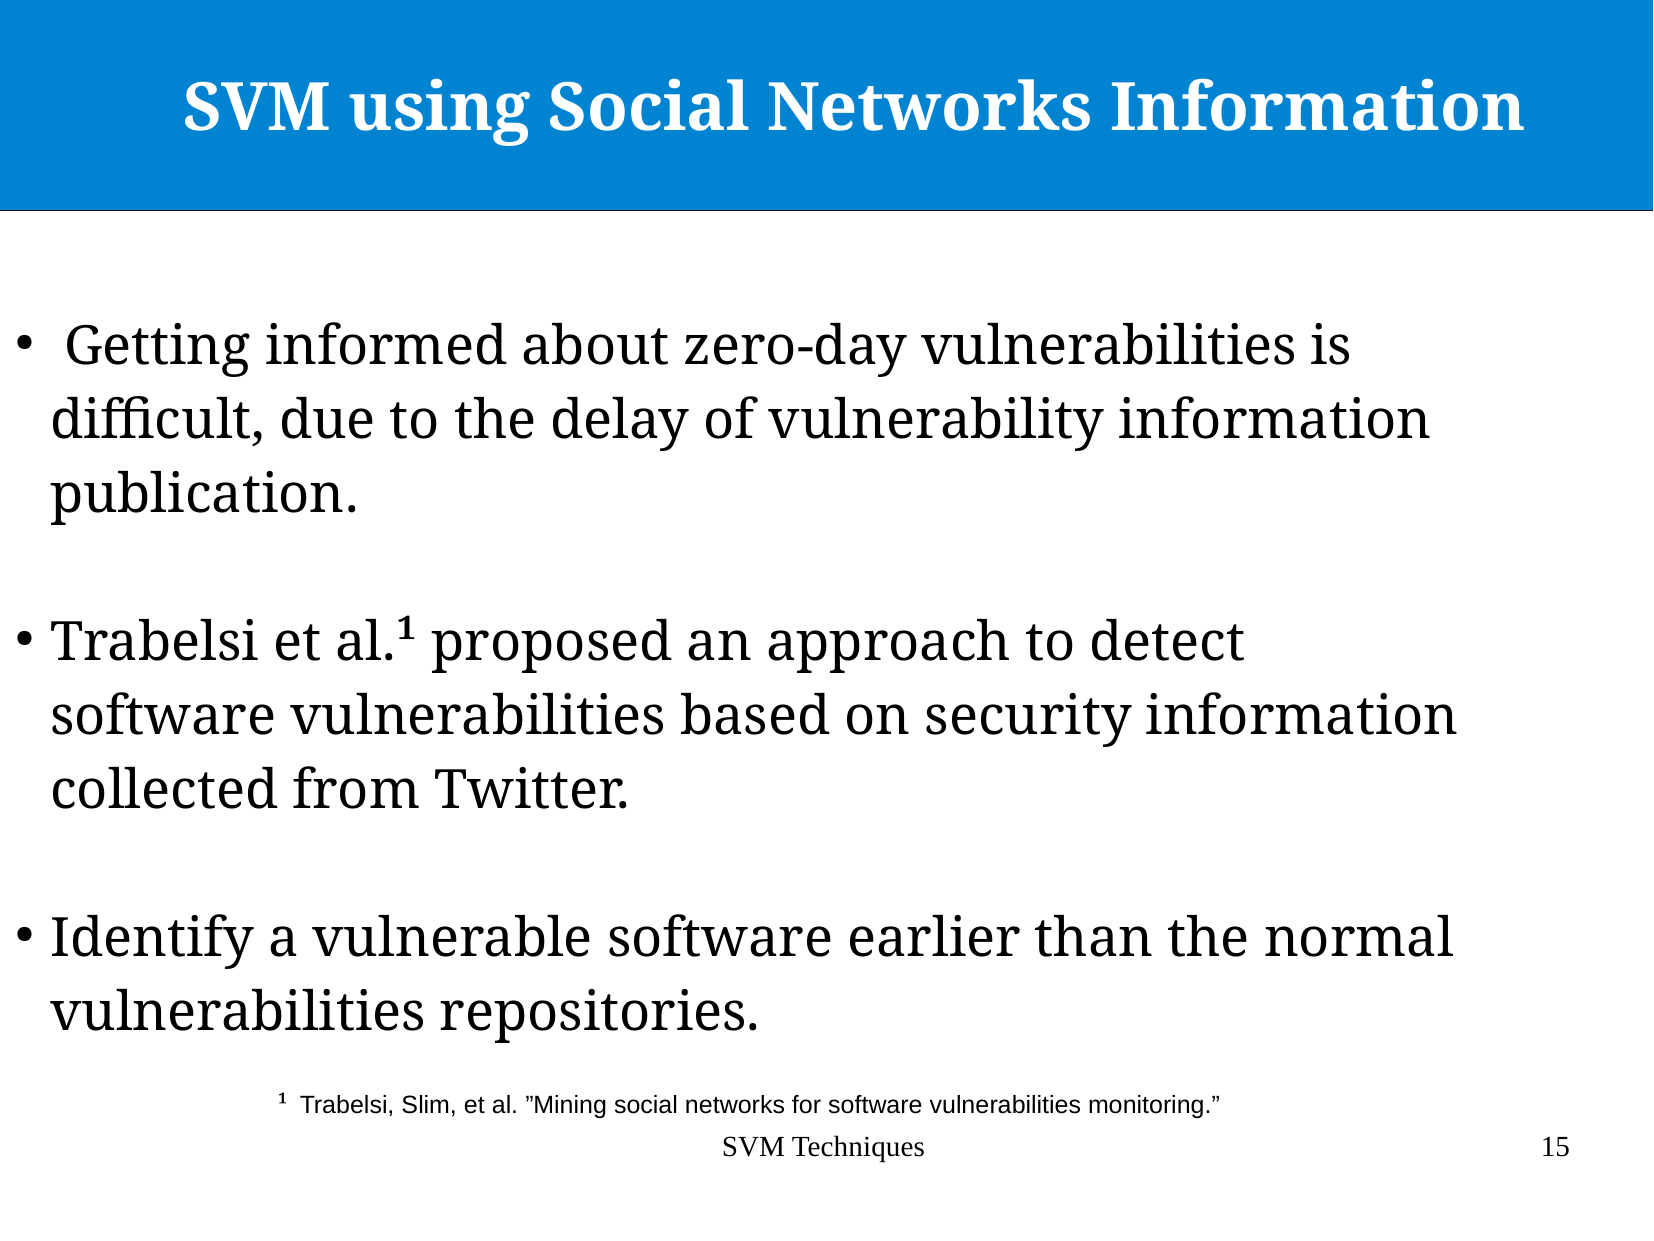

# SVM using Social Networks Information
 Getting informed about zero-day vulnerabilities is
difficult, due to the delay of vulnerability information publication.
Trabelsi et al.¹ proposed an approach to detect
software vulnerabilities based on security information collected from Twitter.
Identify a vulnerable software earlier than the normal vulnerabilities repositories.
¹ Trabelsi, Slim, et al. ”Mining social networks for software vulnerabilities monitoring.”
SVM Techniques
15